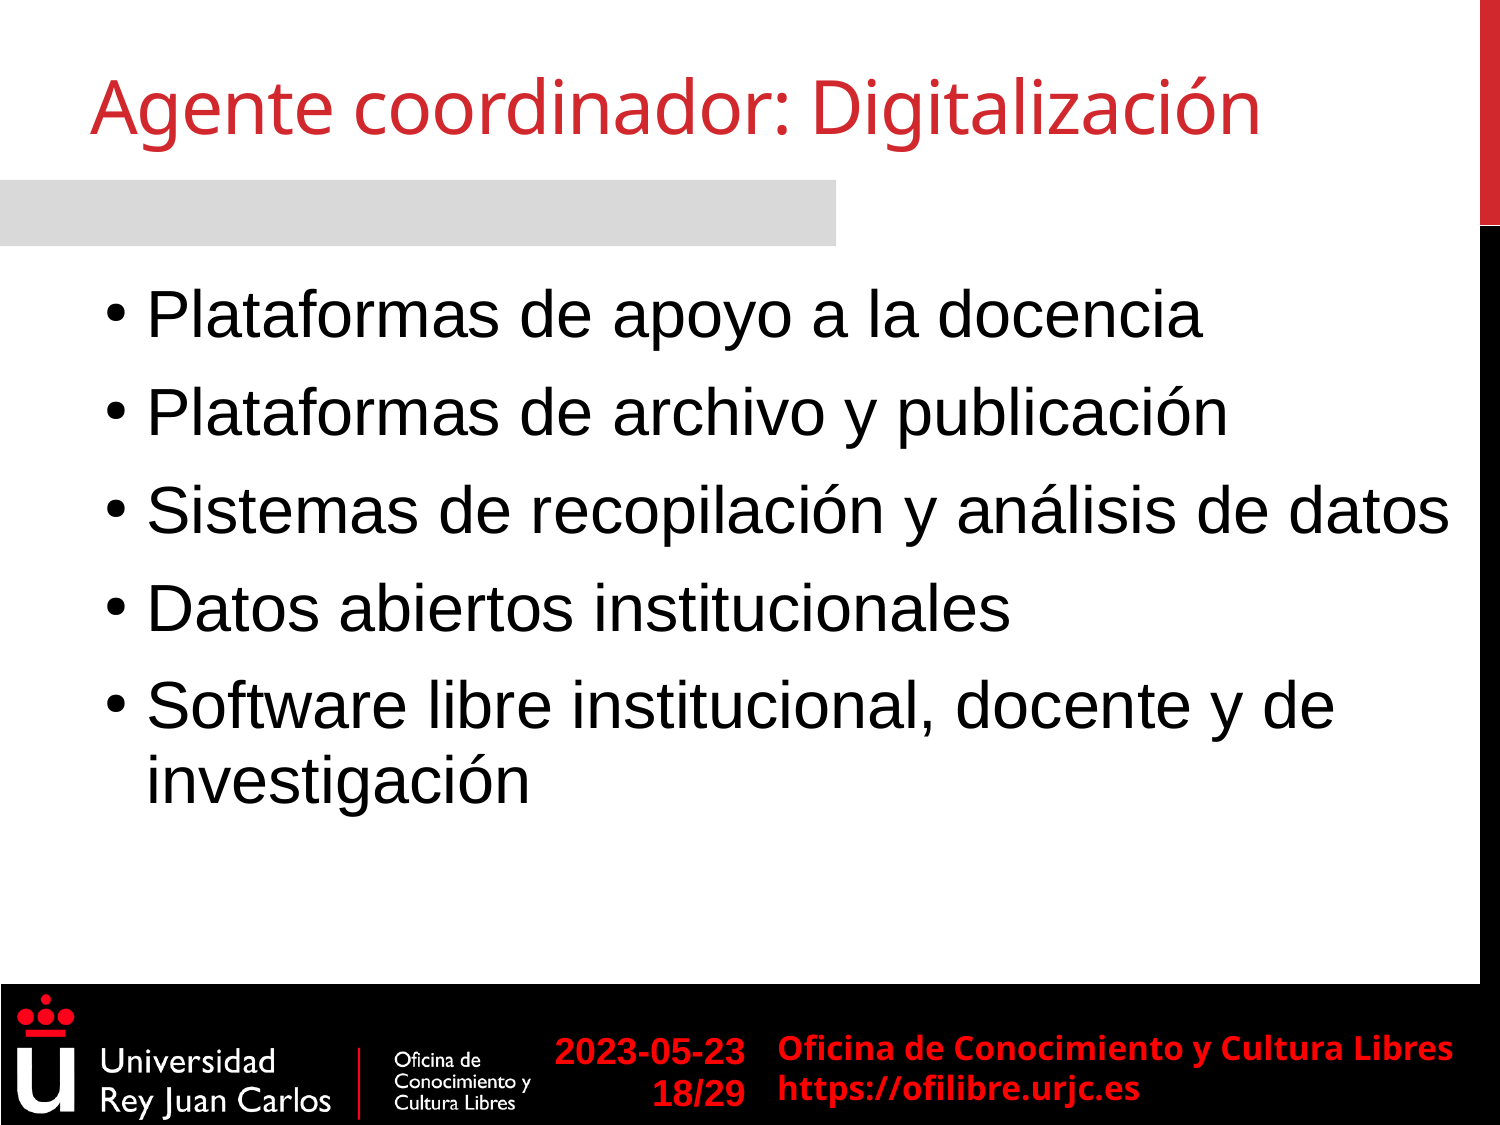

Agente coordinador: Digitalización
# Plataformas de apoyo a la docencia
Plataformas de archivo y publicación
Sistemas de recopilación y análisis de datos
Datos abiertos institucionales
Software libre institucional, docente y de investigación